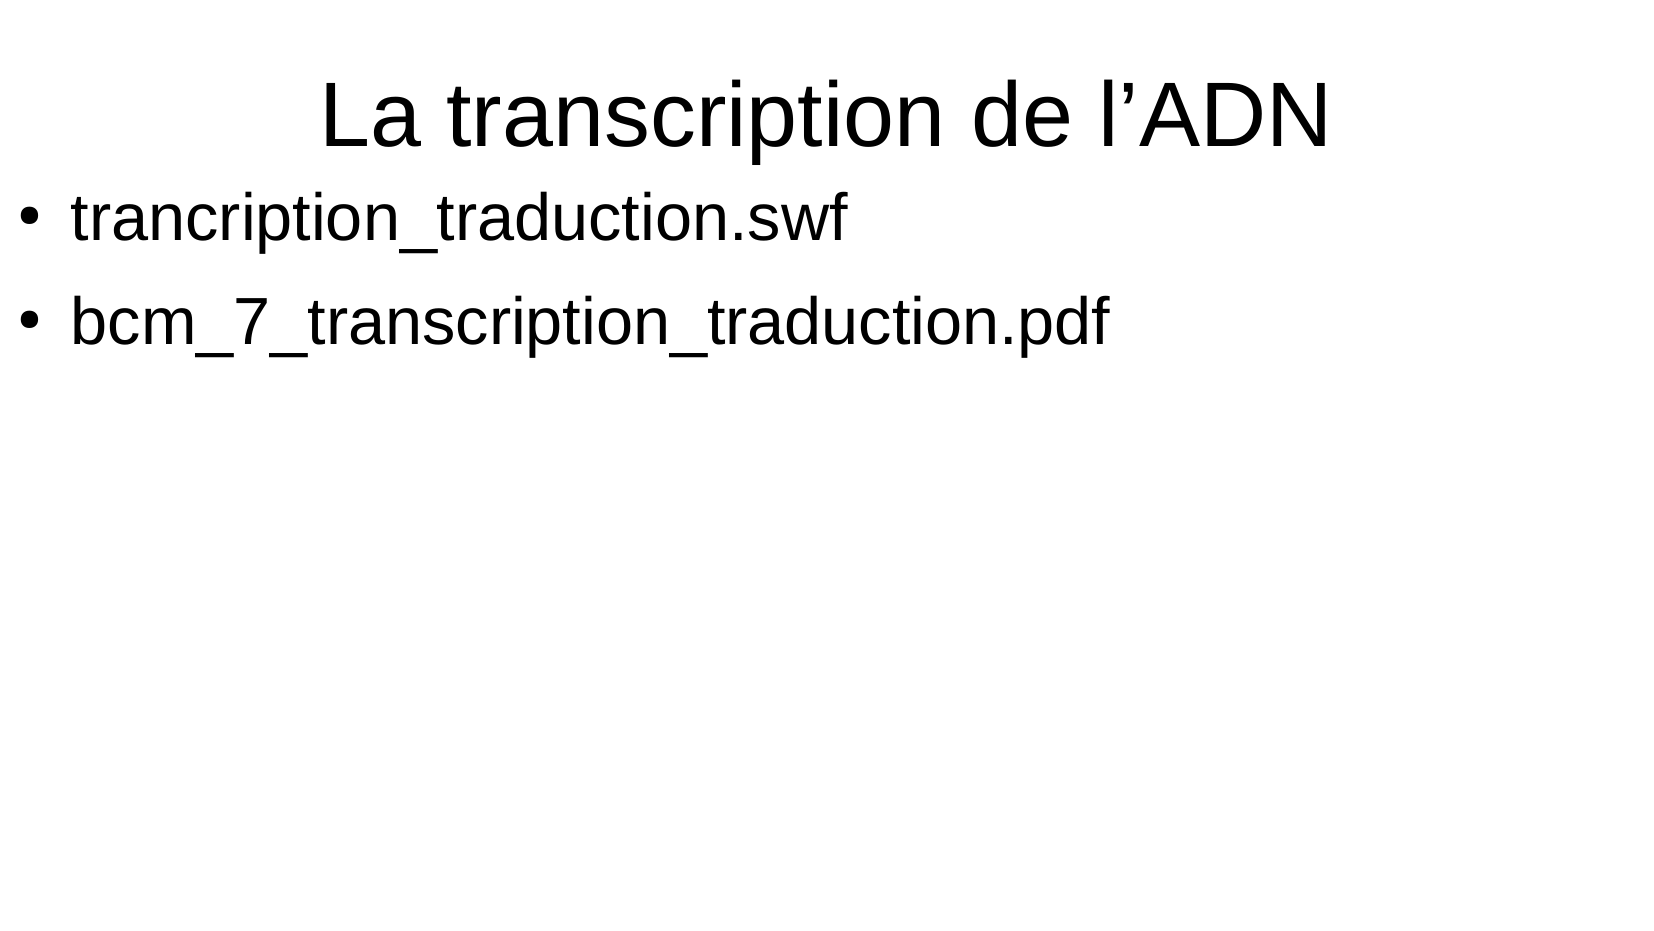

# La transcription de l’ADN
trancription_traduction.swf
bcm_7_transcription_traduction.pdf